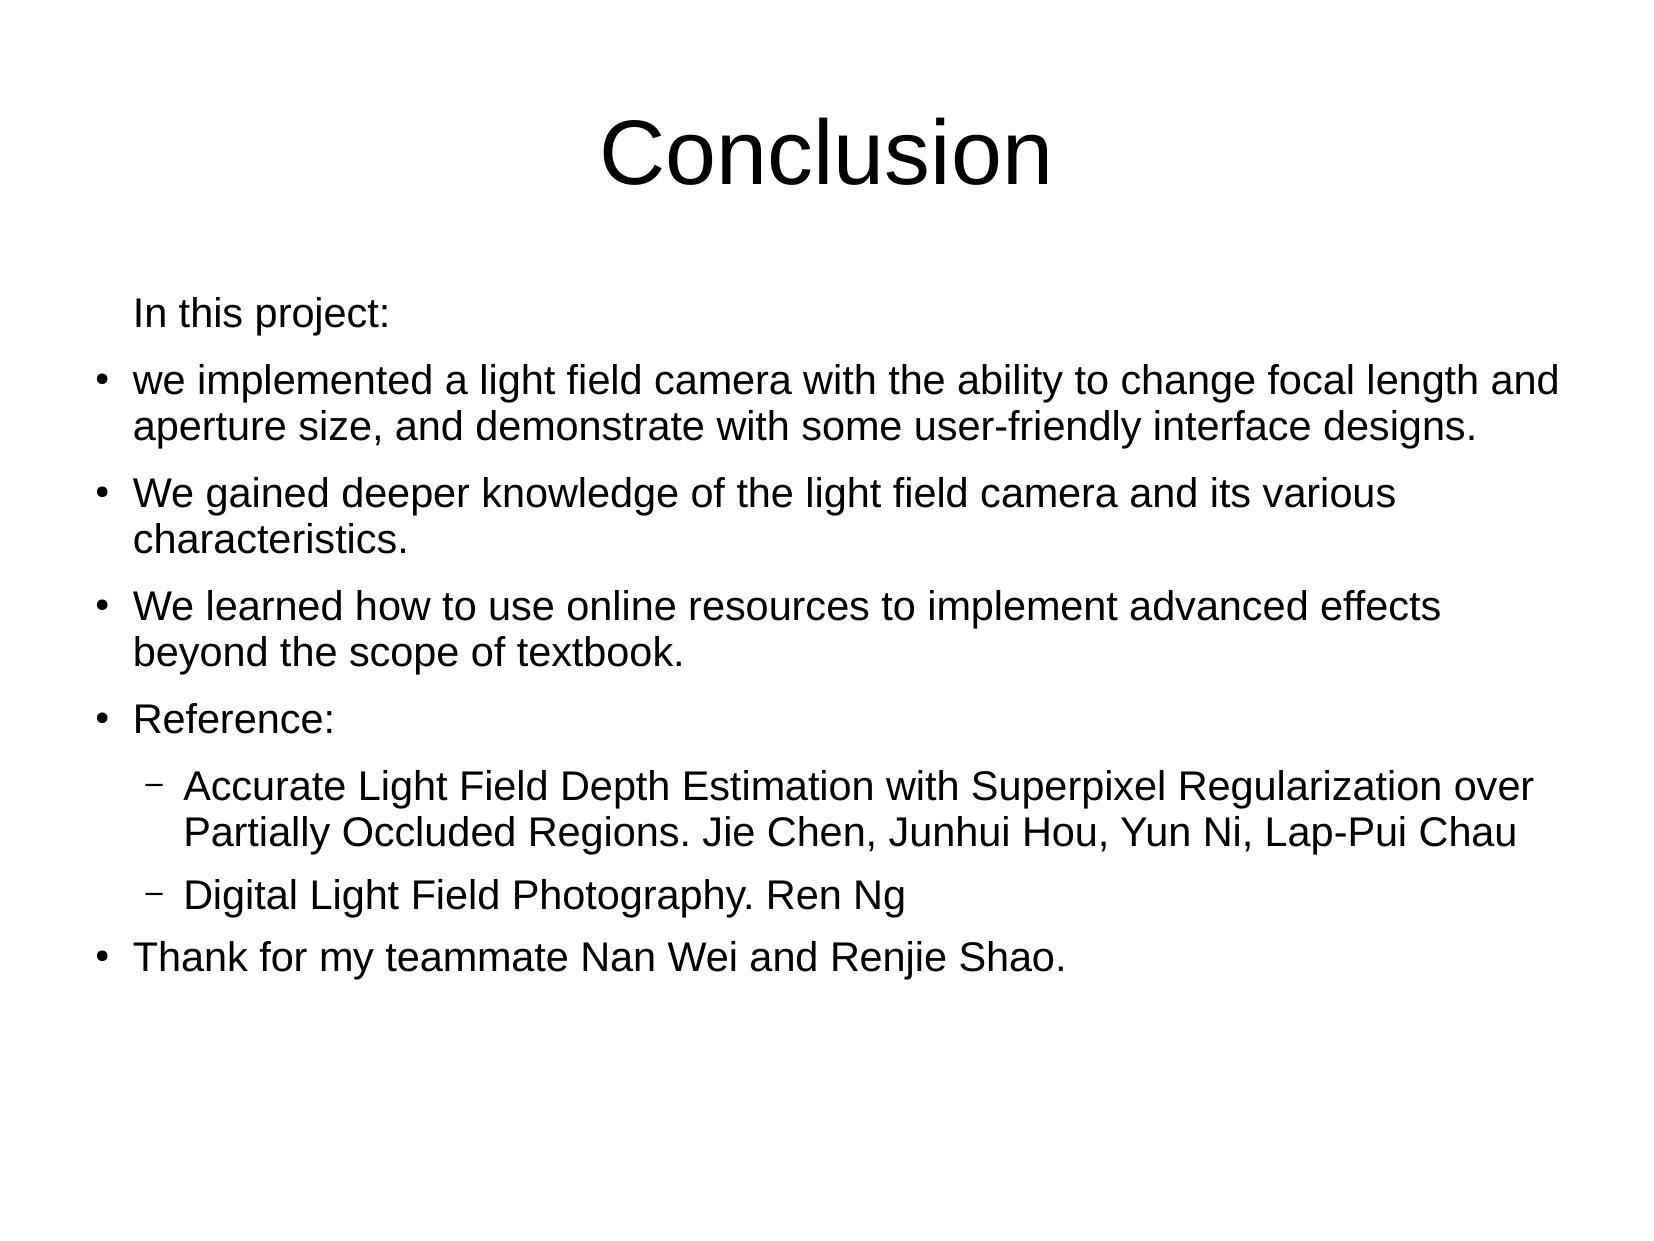

# Conclusion
In this project:
we implemented a light field camera with the ability to change focal length and aperture size, and demonstrate with some user-friendly interface designs.
We gained deeper knowledge of the light field camera and its various characteristics.
We learned how to use online resources to implement advanced effects beyond the scope of textbook.
Reference:
Accurate Light Field Depth Estimation with Superpixel Regularization over Partially Occluded Regions. Jie Chen, Junhui Hou, Yun Ni, Lap-Pui Chau
Digital Light Field Photography. Ren Ng
Thank for my teammate Nan Wei and Renjie Shao.